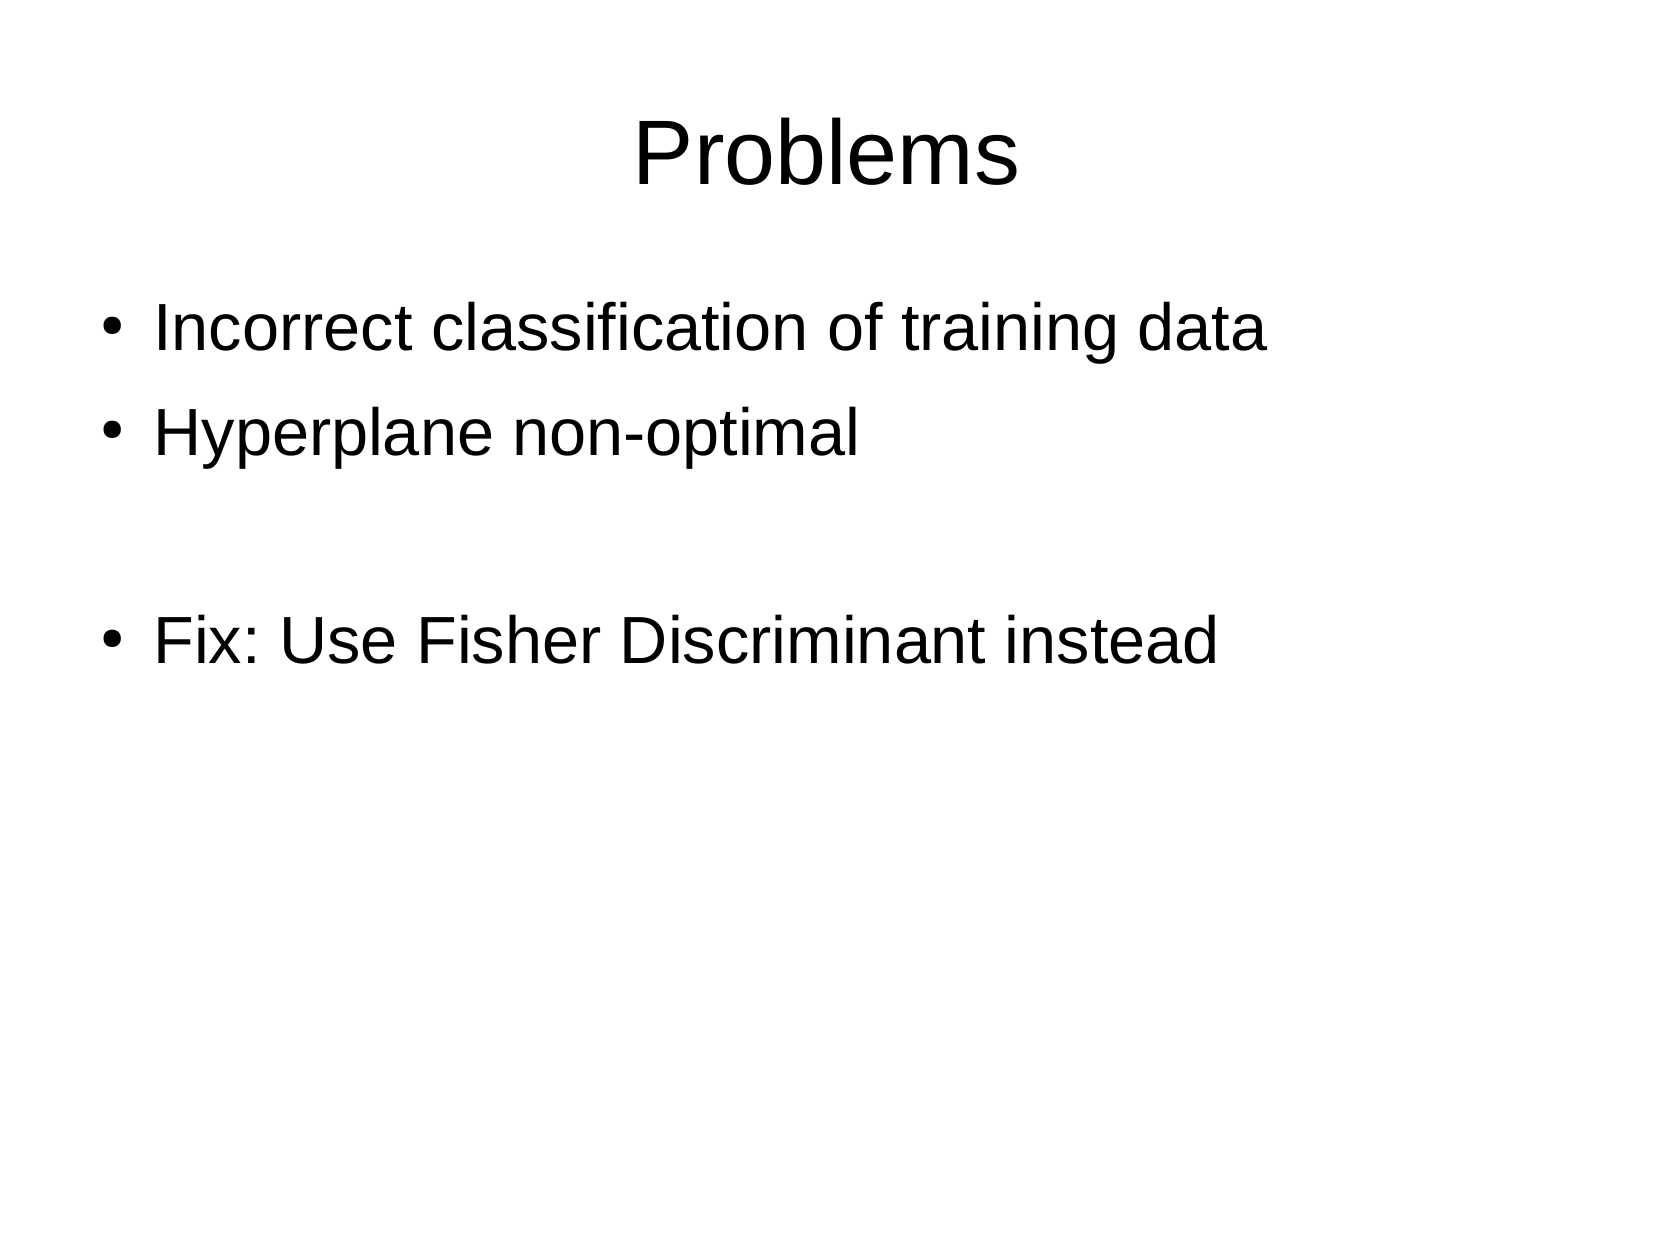

# Problems
Incorrect classification of training data
Hyperplane non-optimal
Fix: Use Fisher Discriminant instead